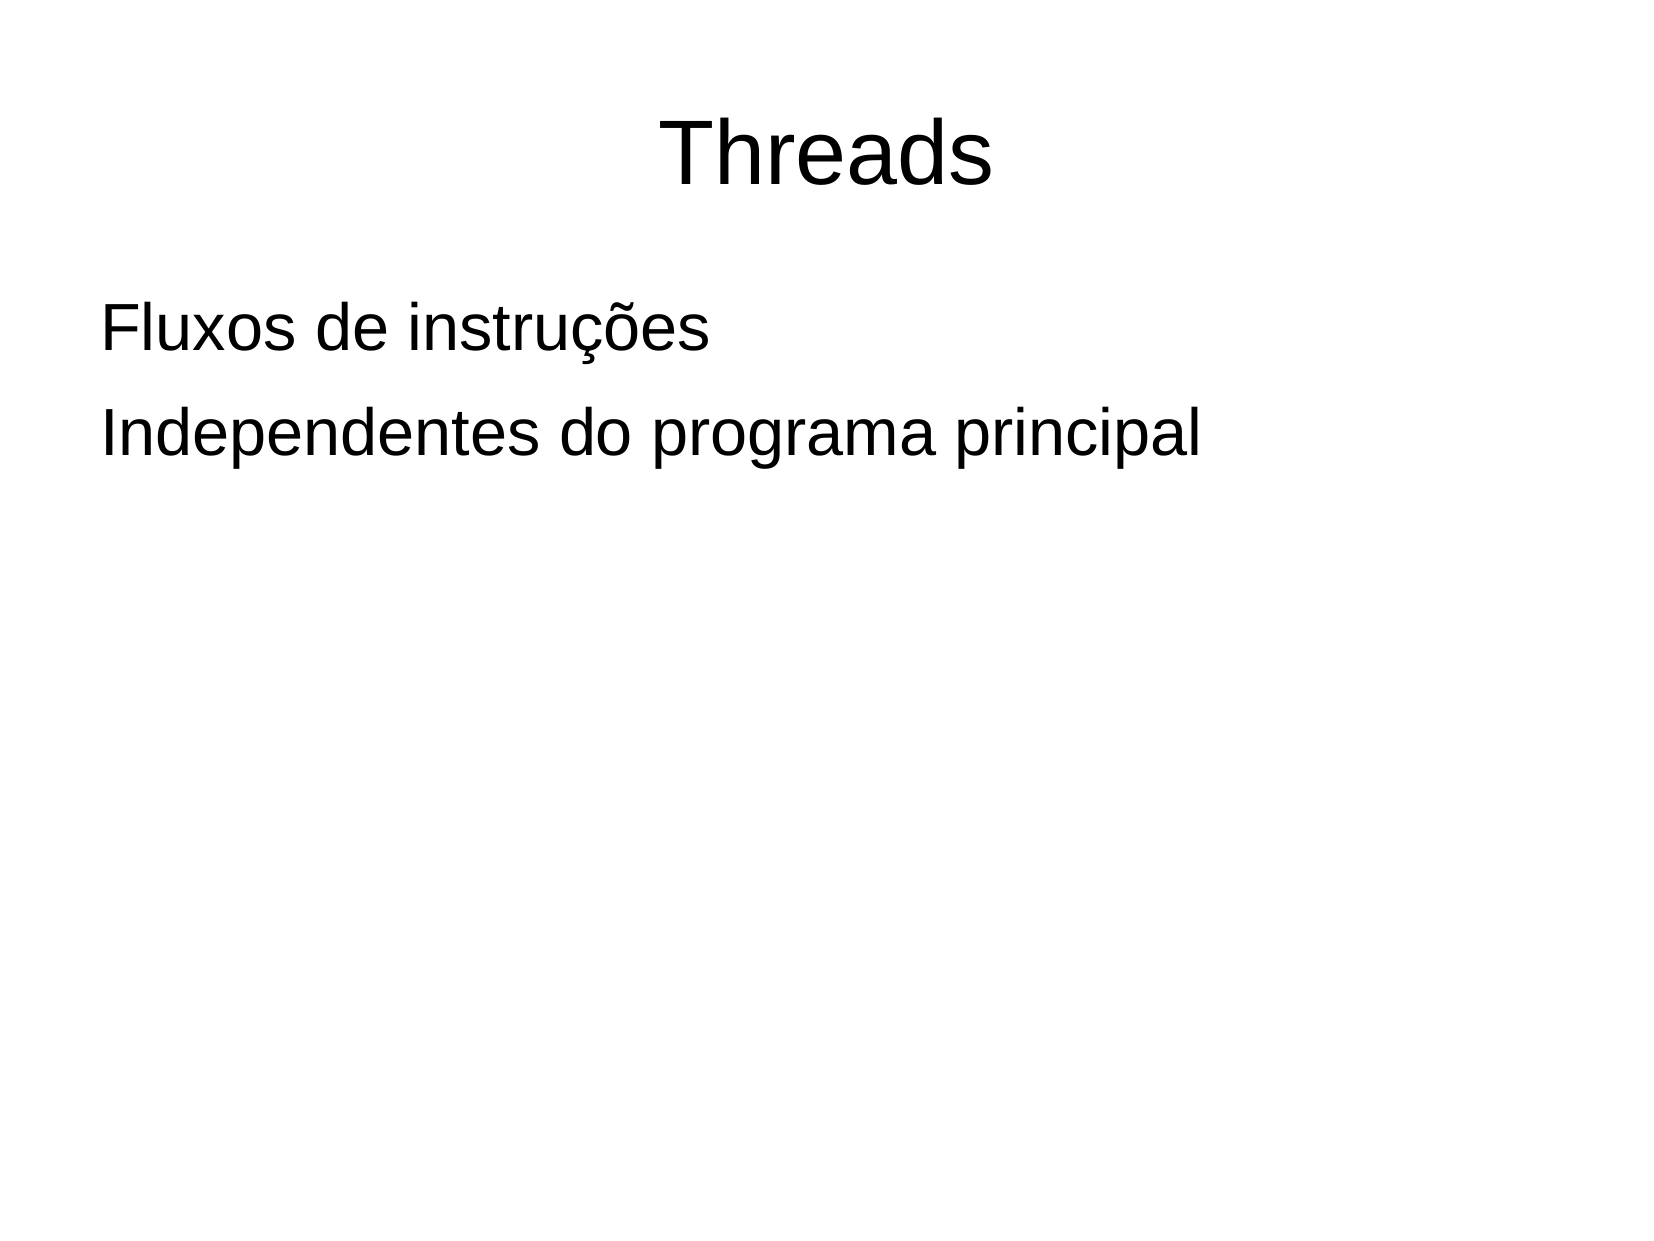

# Threads
Fluxos de instruções
Independentes do programa principal